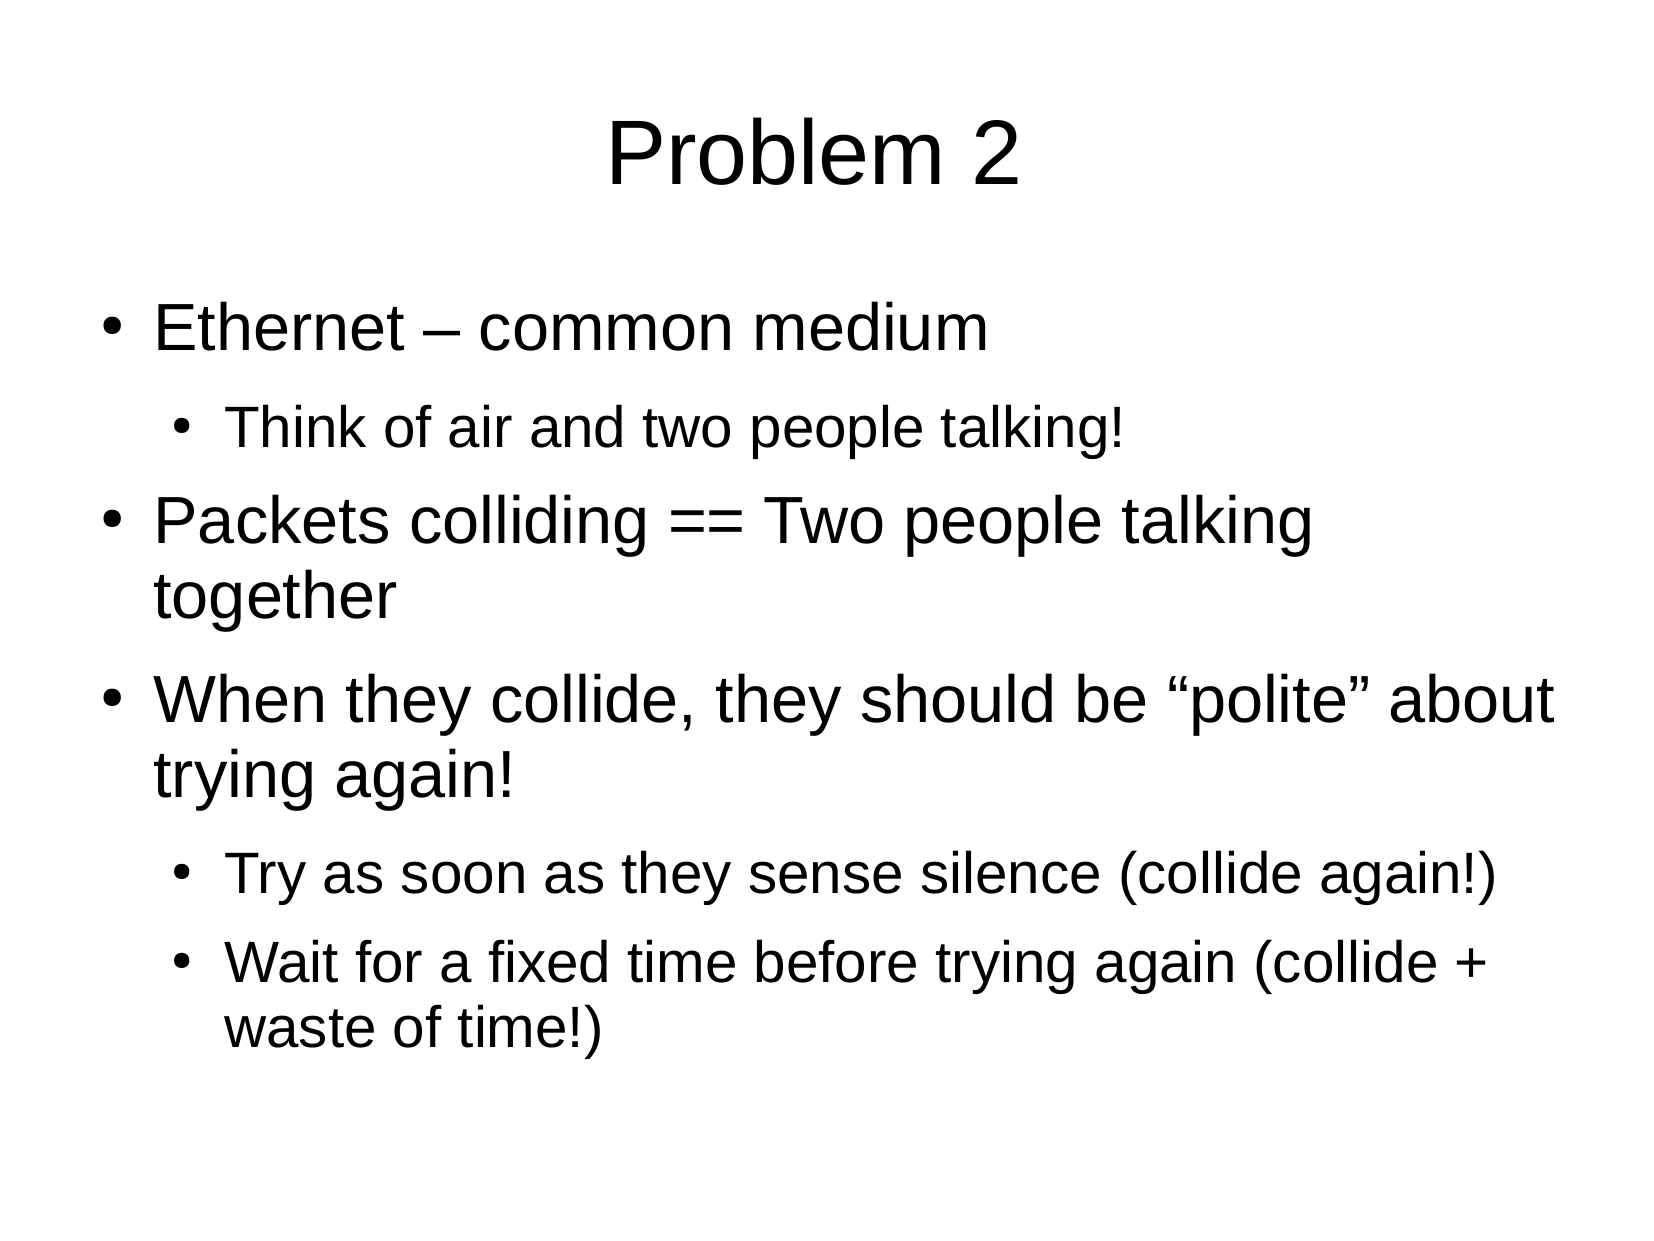

# Problem 2
Ethernet – common medium
Think of air and two people talking!
Packets colliding == Two people talking together
When they collide, they should be “polite” about trying again!
Try as soon as they sense silence (collide again!)
Wait for a fixed time before trying again (collide + waste of time!)